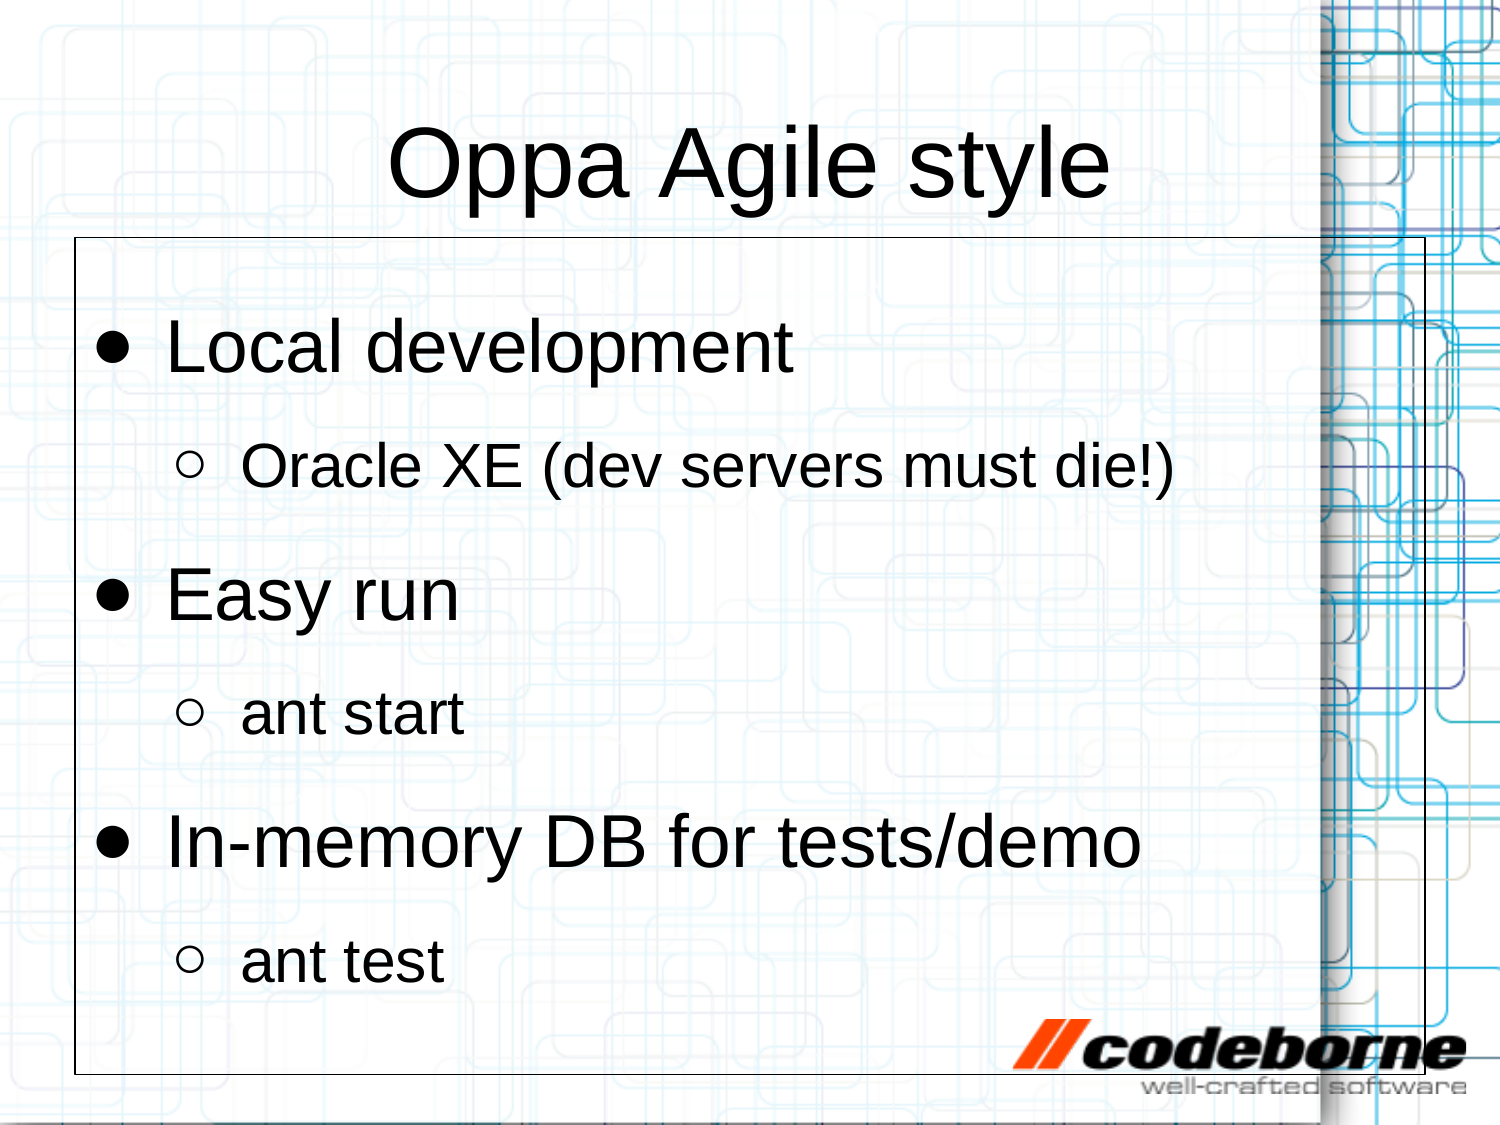

# Oppa Agile style
Local development
Oracle XE (dev servers must die!)
Easy run
ant start
In-memory DB for tests/demo
ant test